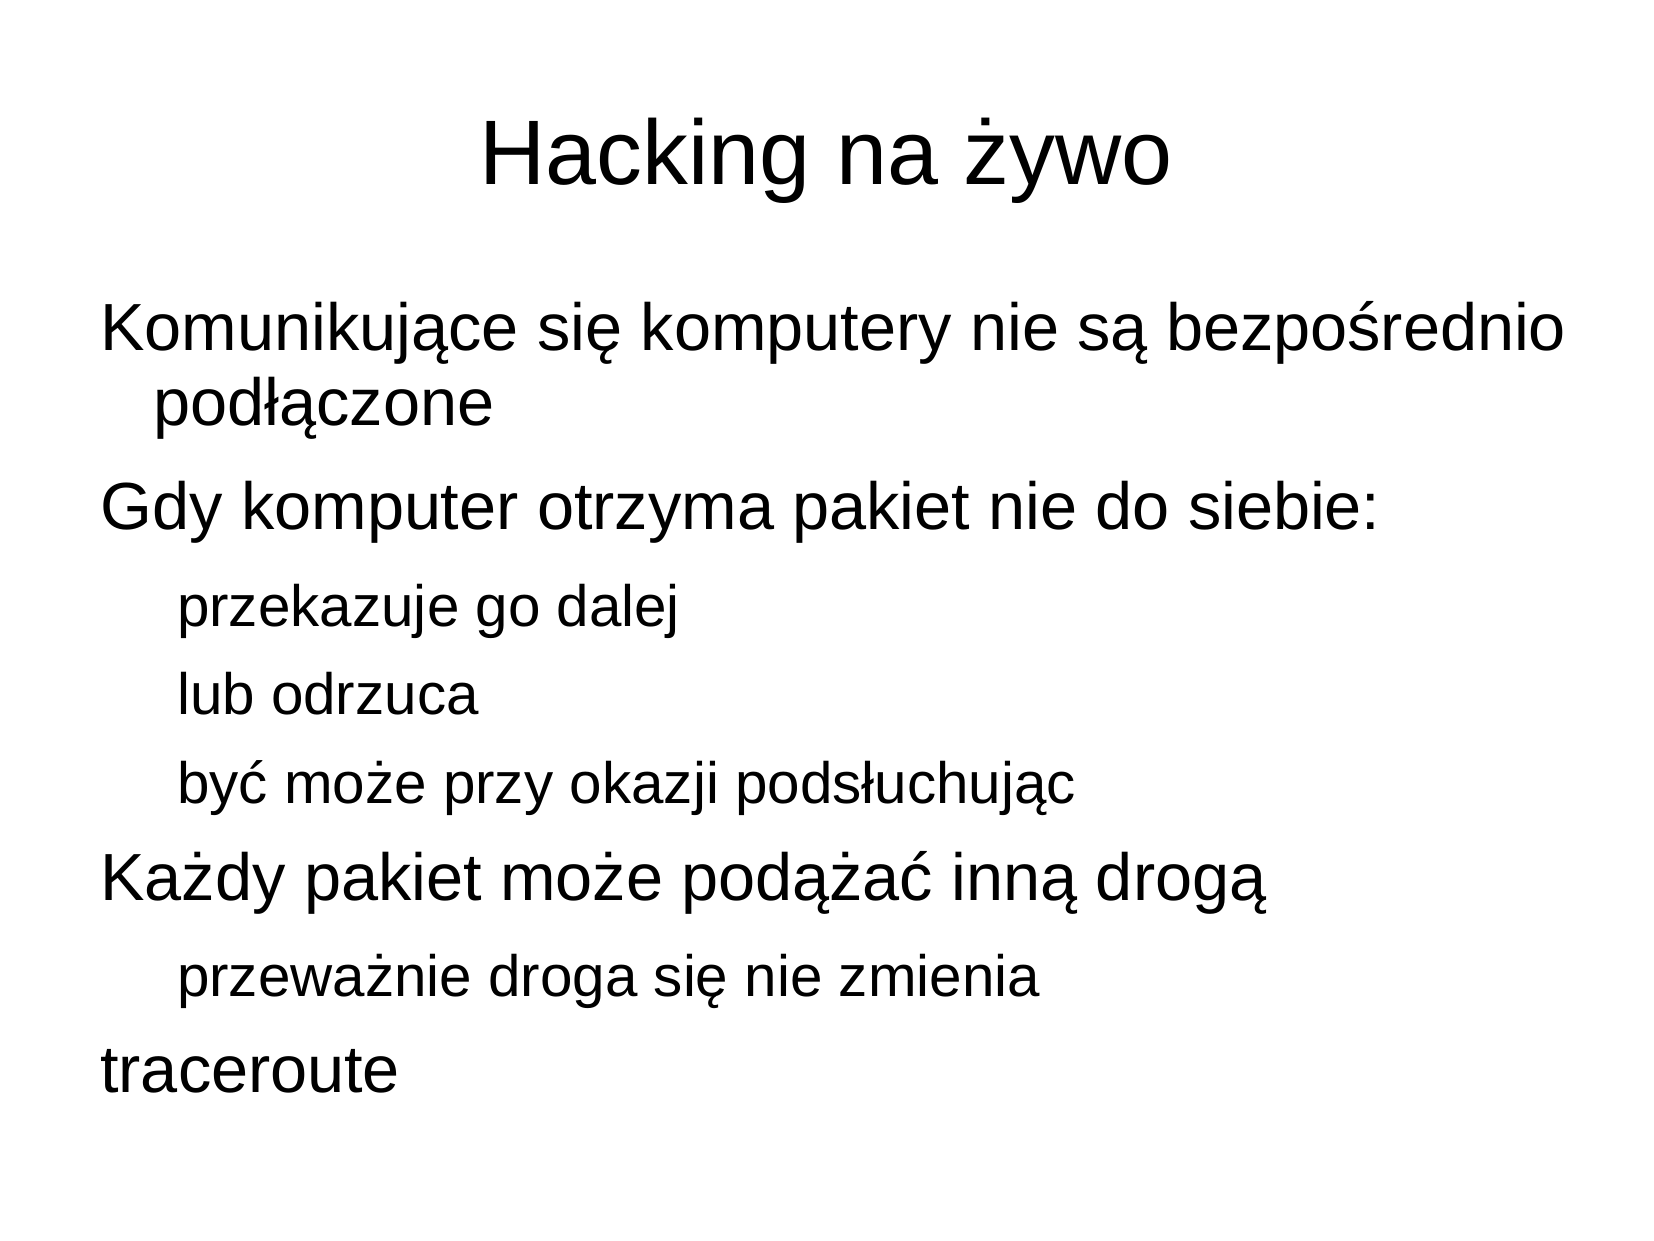

# Hacking na żywo
Komunikujące się komputery nie są bezpośrednio podłączone
Gdy komputer otrzyma pakiet nie do siebie:
przekazuje go dalej
lub odrzuca
być może przy okazji podsłuchując
Każdy pakiet może podążać inną drogą
przeważnie droga się nie zmienia
traceroute